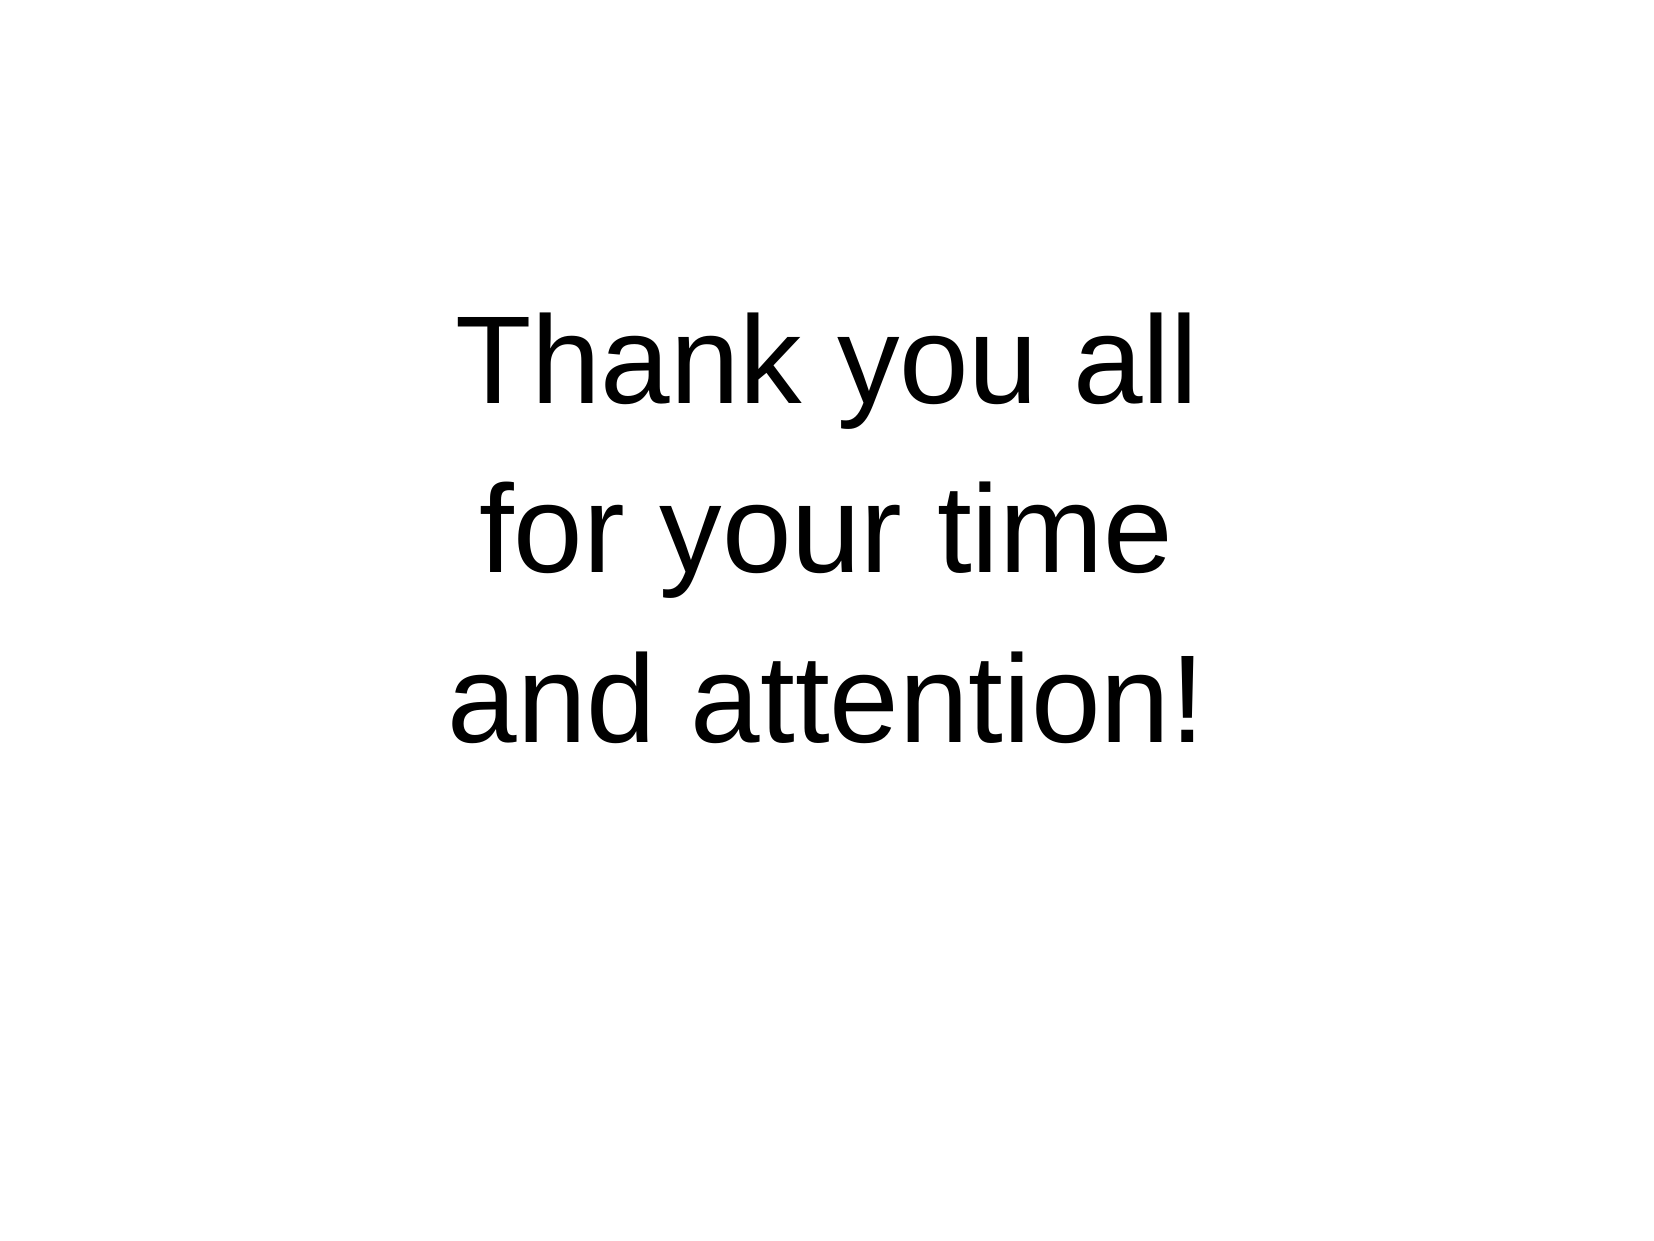

# Thank you all
for your time
and attention!